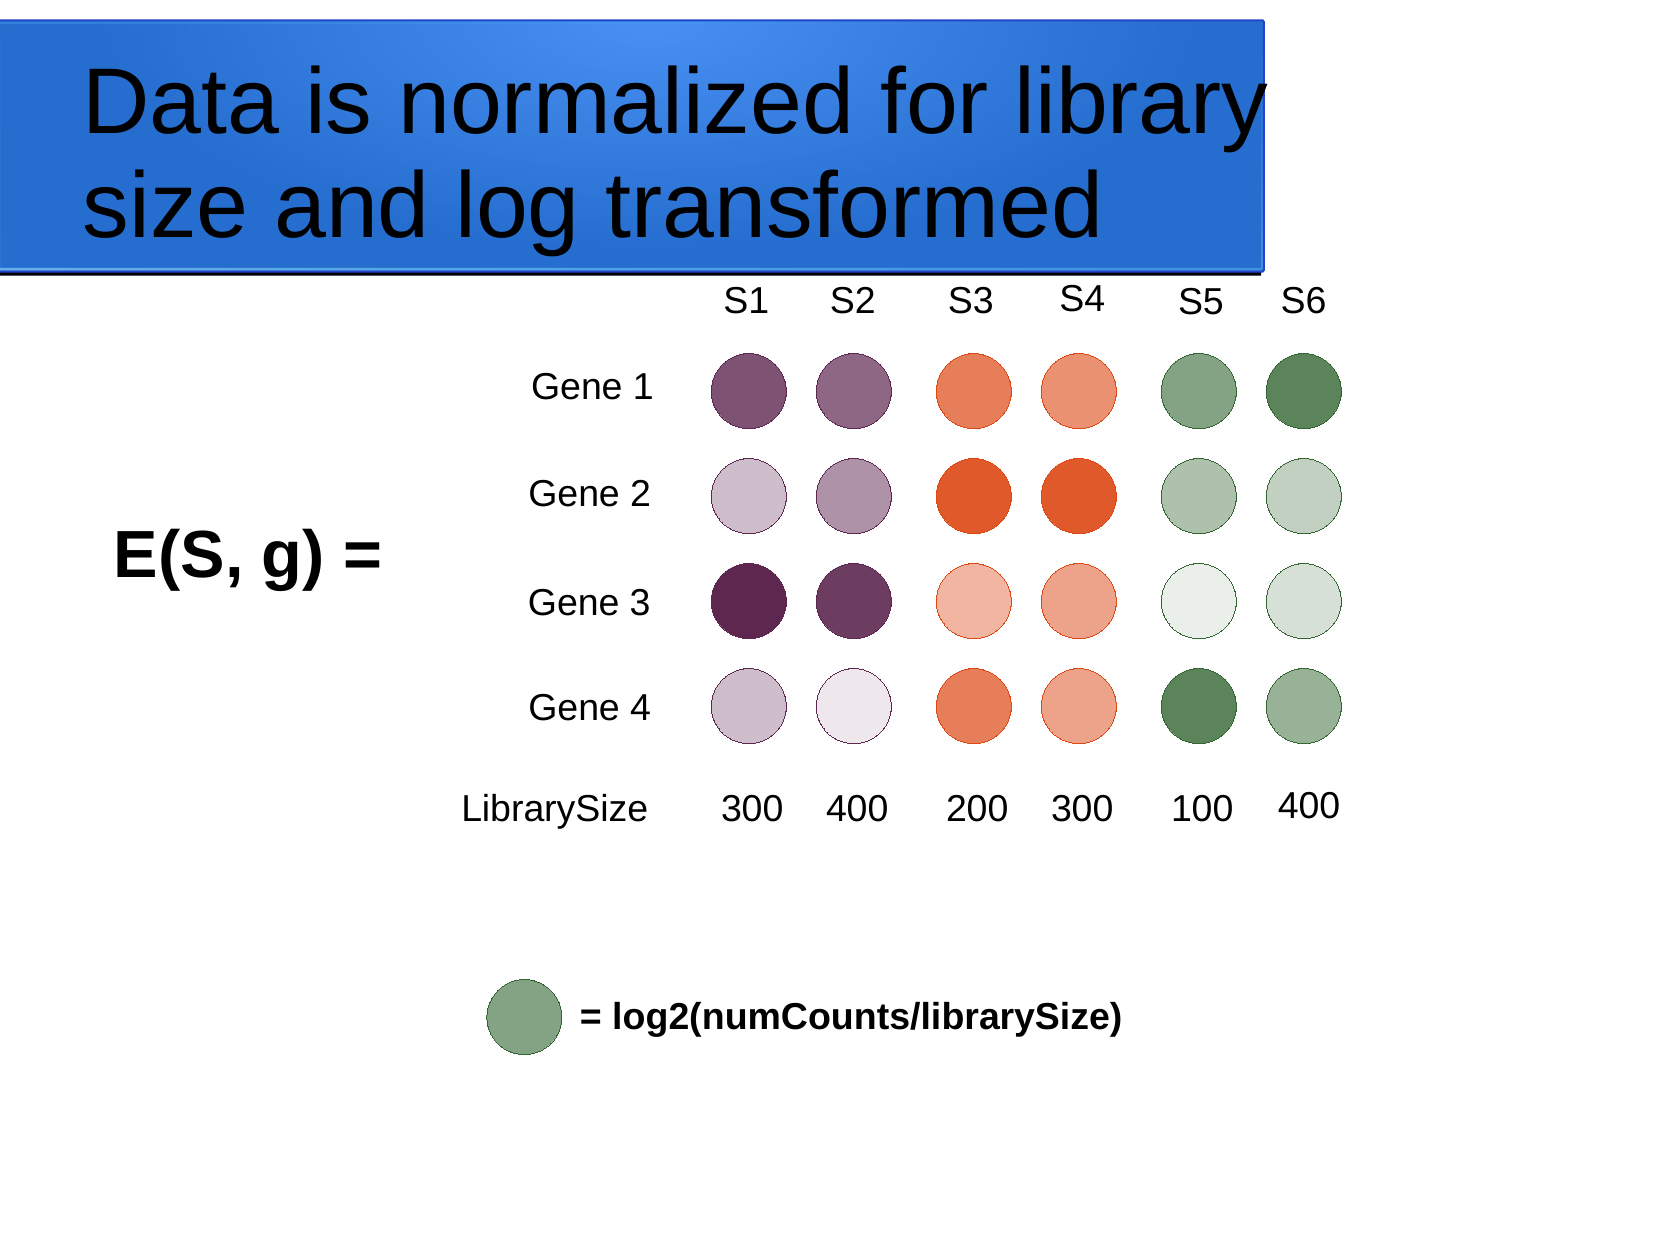

# Data is normalized for library size and log transformed
S4
S2
S3
S1
S6
S5
Gene 1
Gene 2
E(S, g) =
Gene 3
Gene 4
400
LibrarySize
300
400
200
300
100
= log2(numCounts/librarySize)